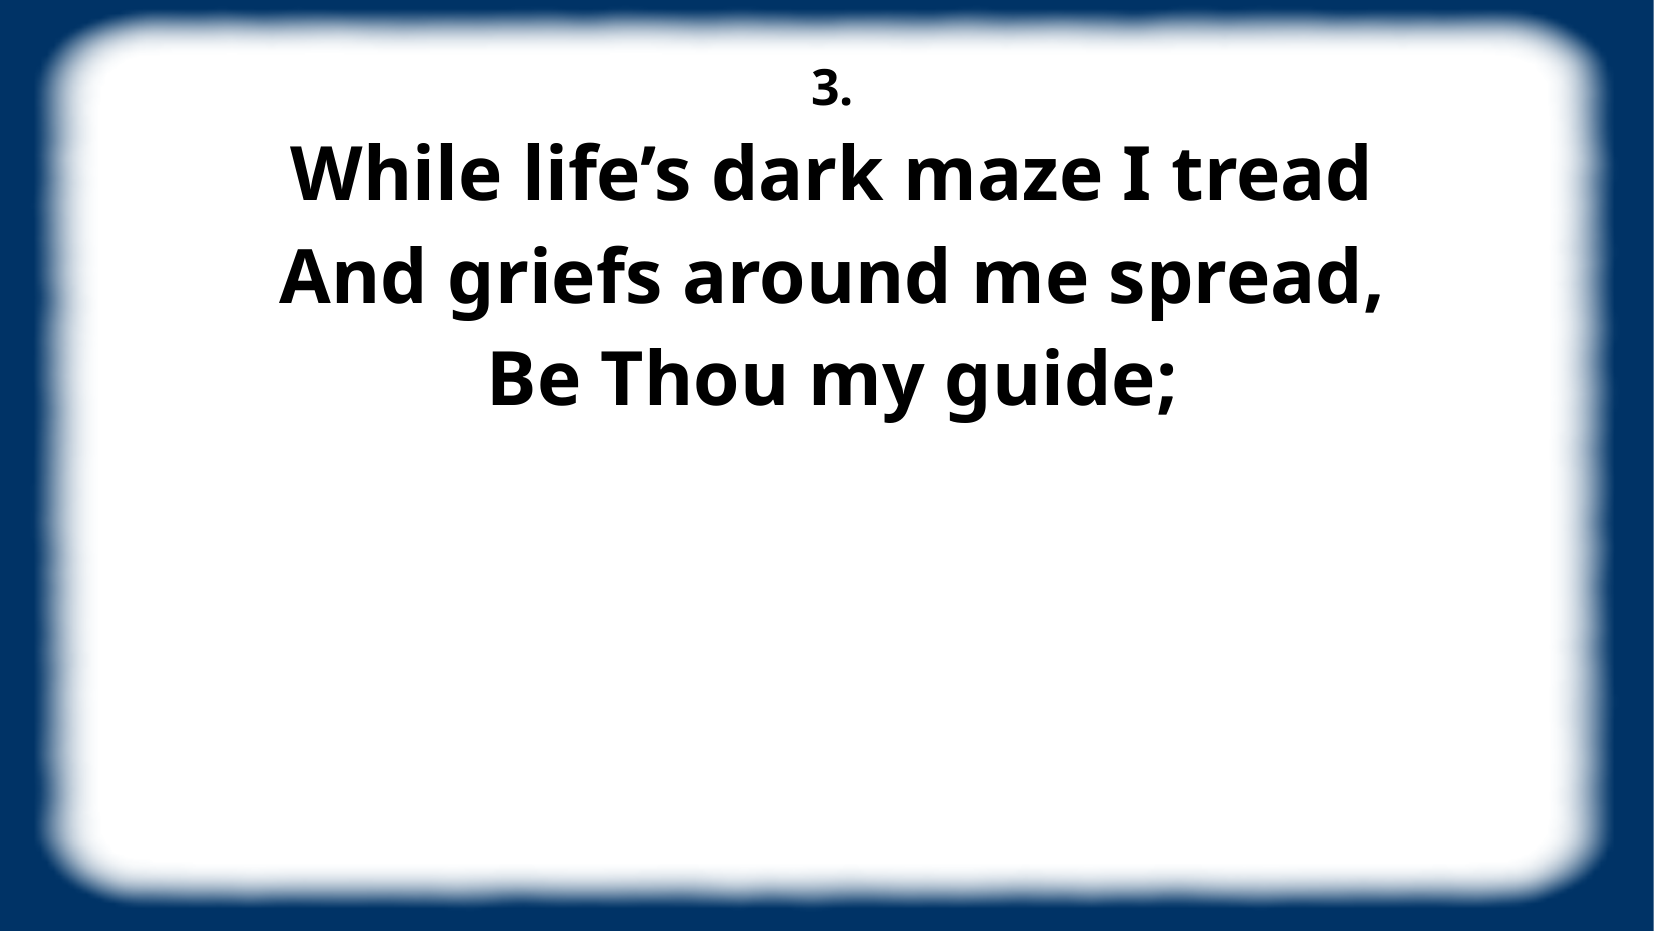

3.
While life’s dark maze I tread
And griefs around me spread,
Be Thou my guide;